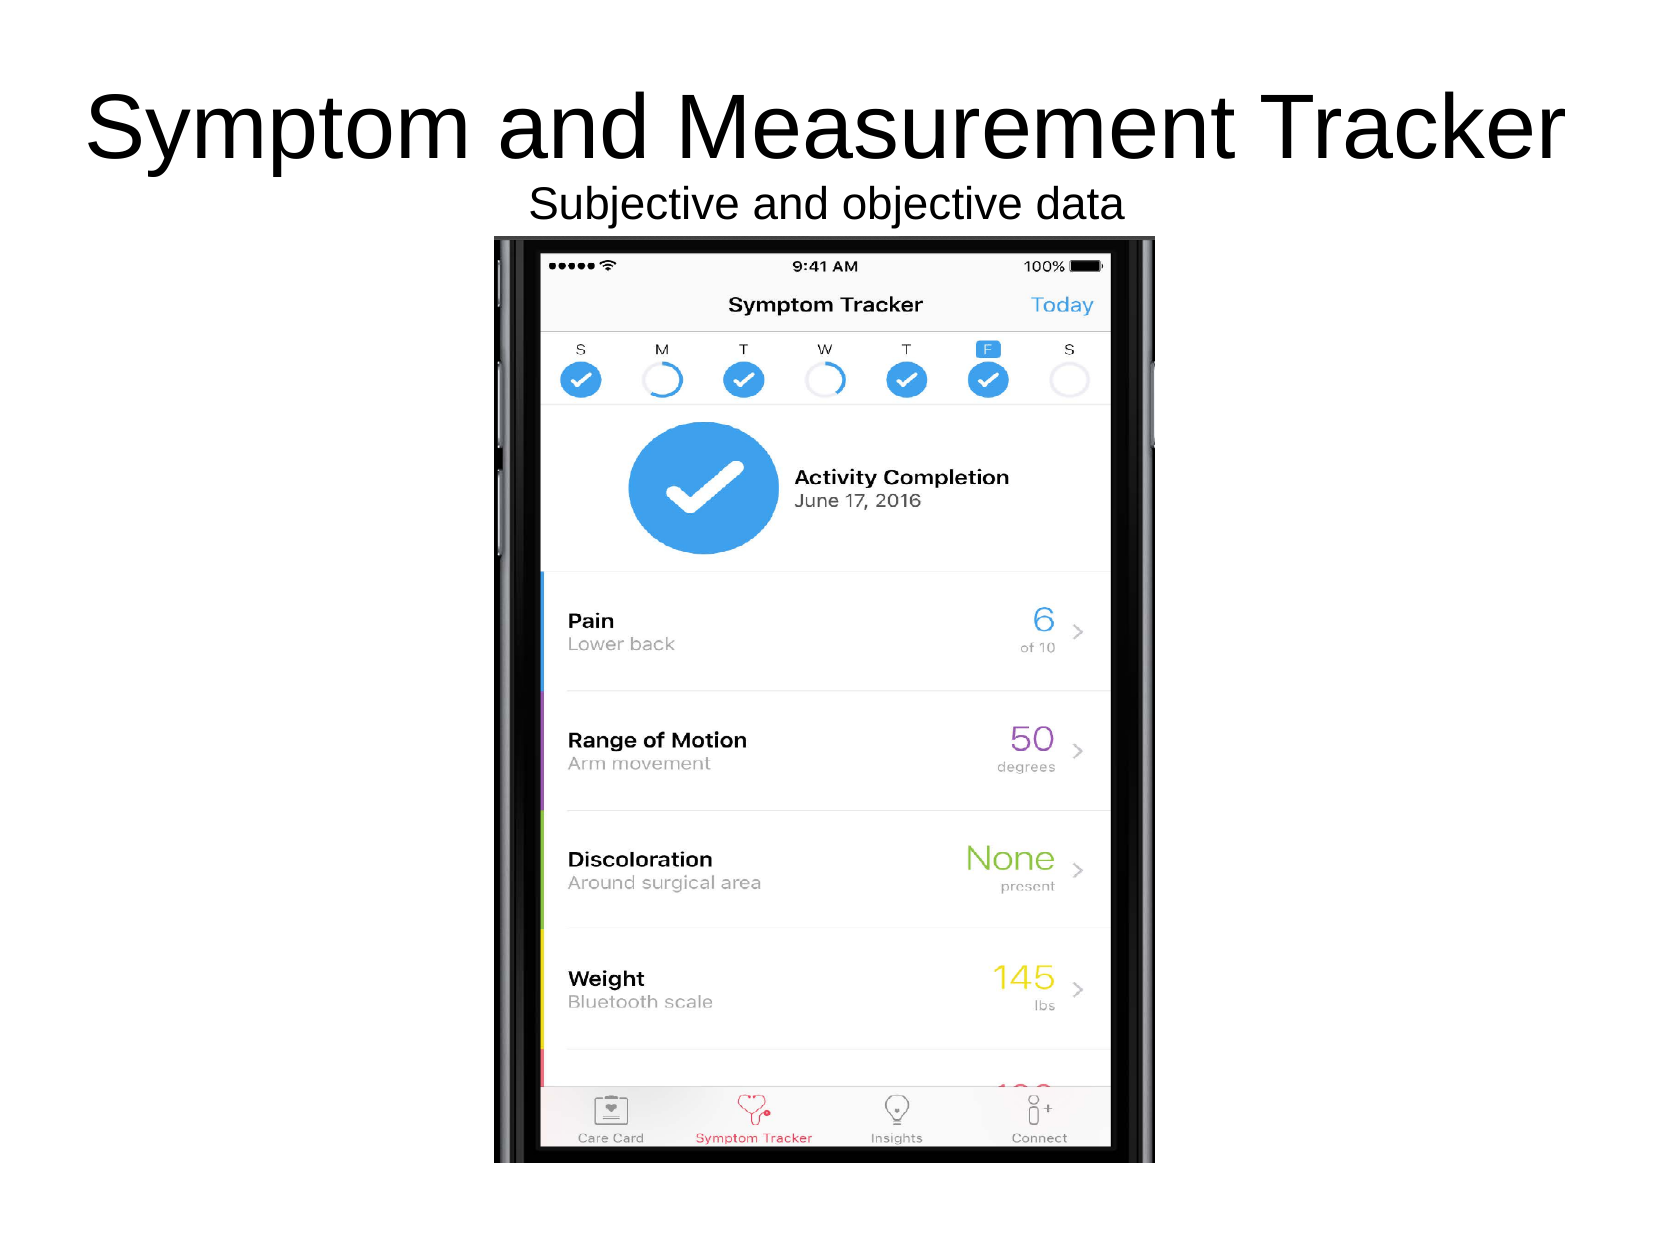

# Symptom and Measurement Tracker Subjective and objective data